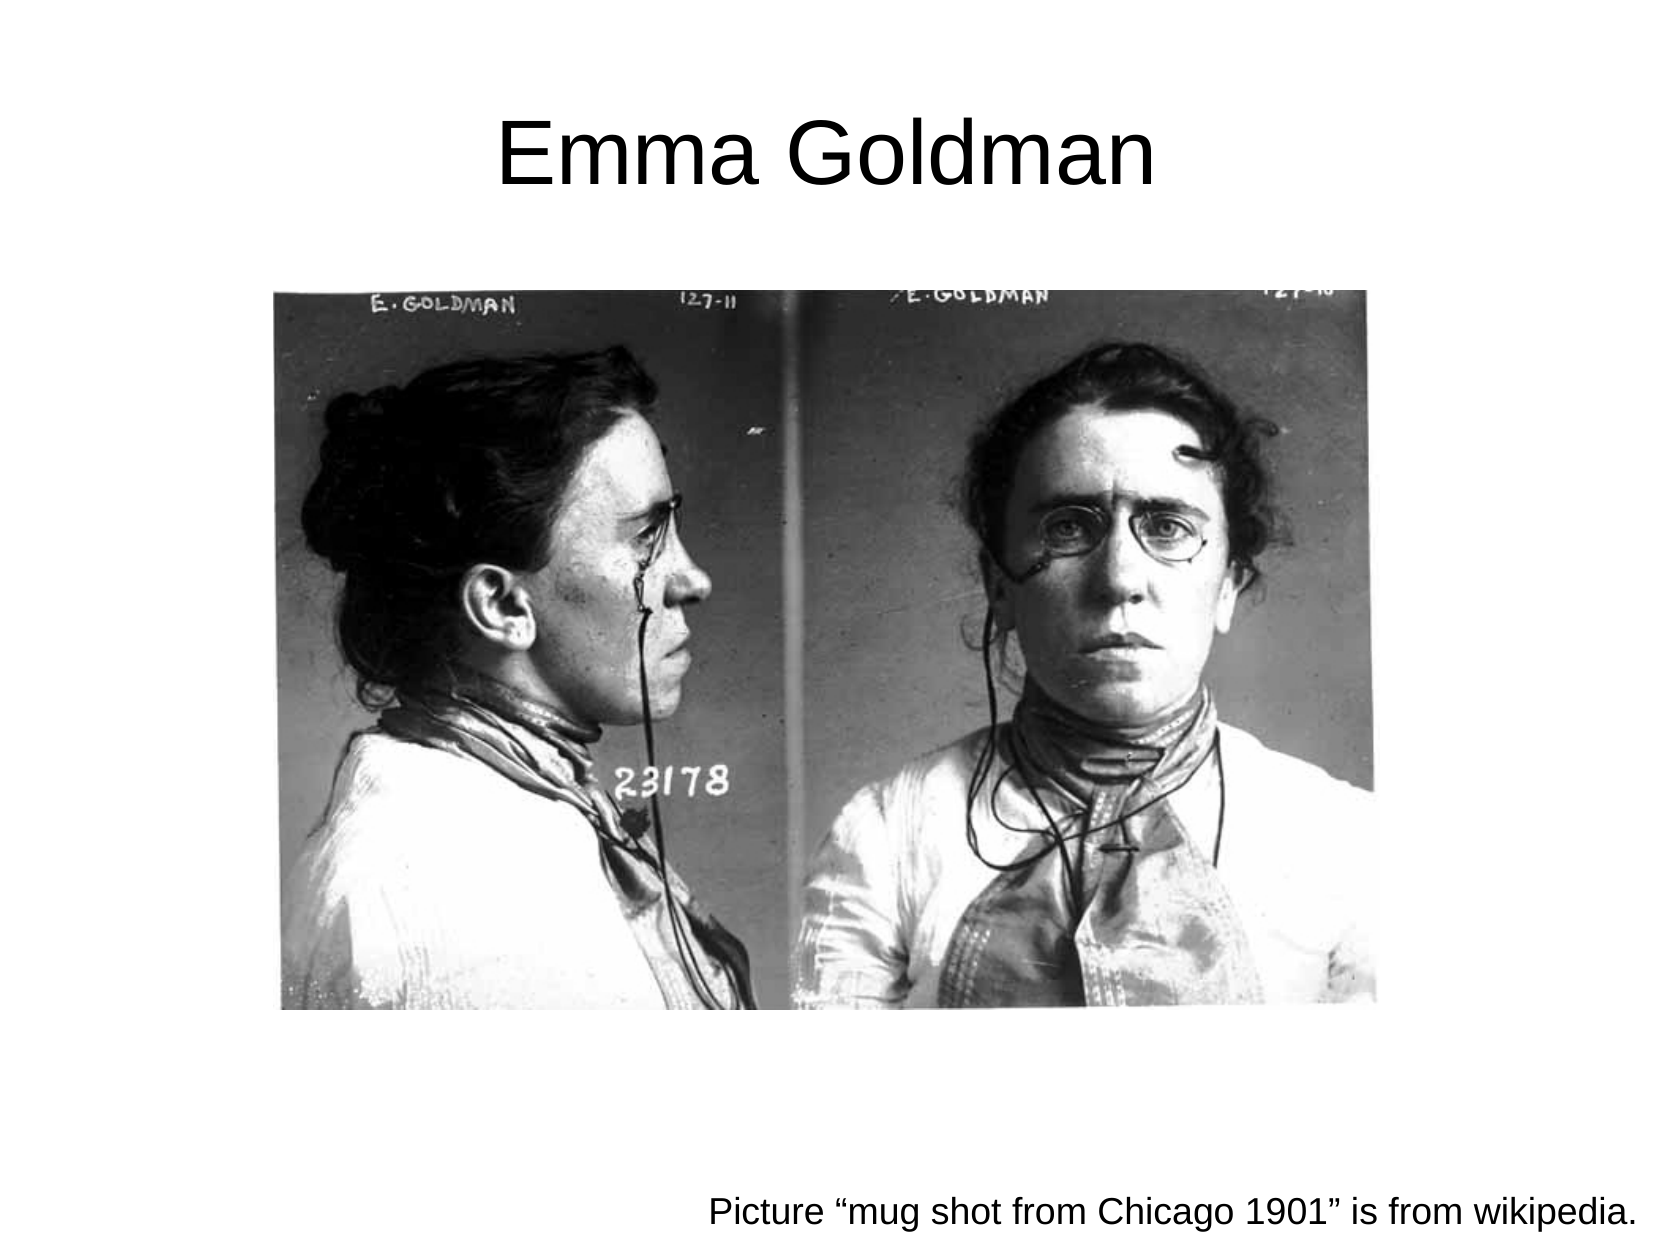

# Emma Goldman
Picture “mug shot from Chicago 1901” is from wikipedia.